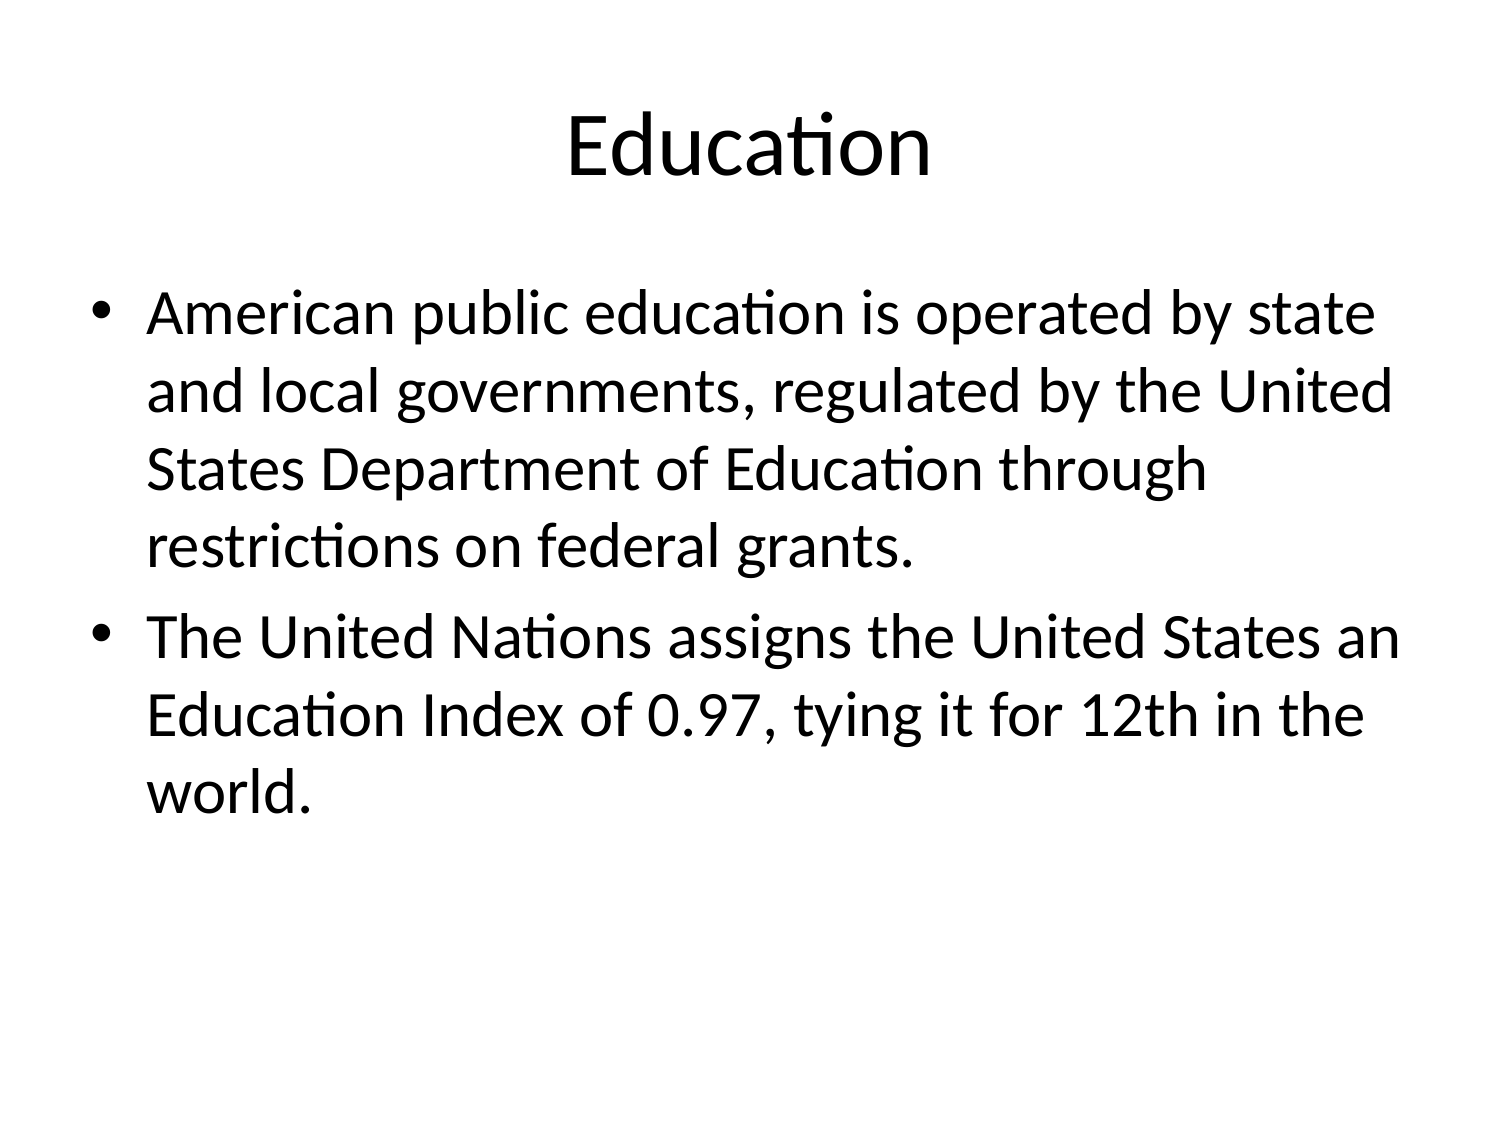

# Education
American public education is operated by state and local governments, regulated by the United States Department of Education through restrictions on federal grants.
The United Nations assigns the United States an Education Index of 0.97, tying it for 12th in the world.